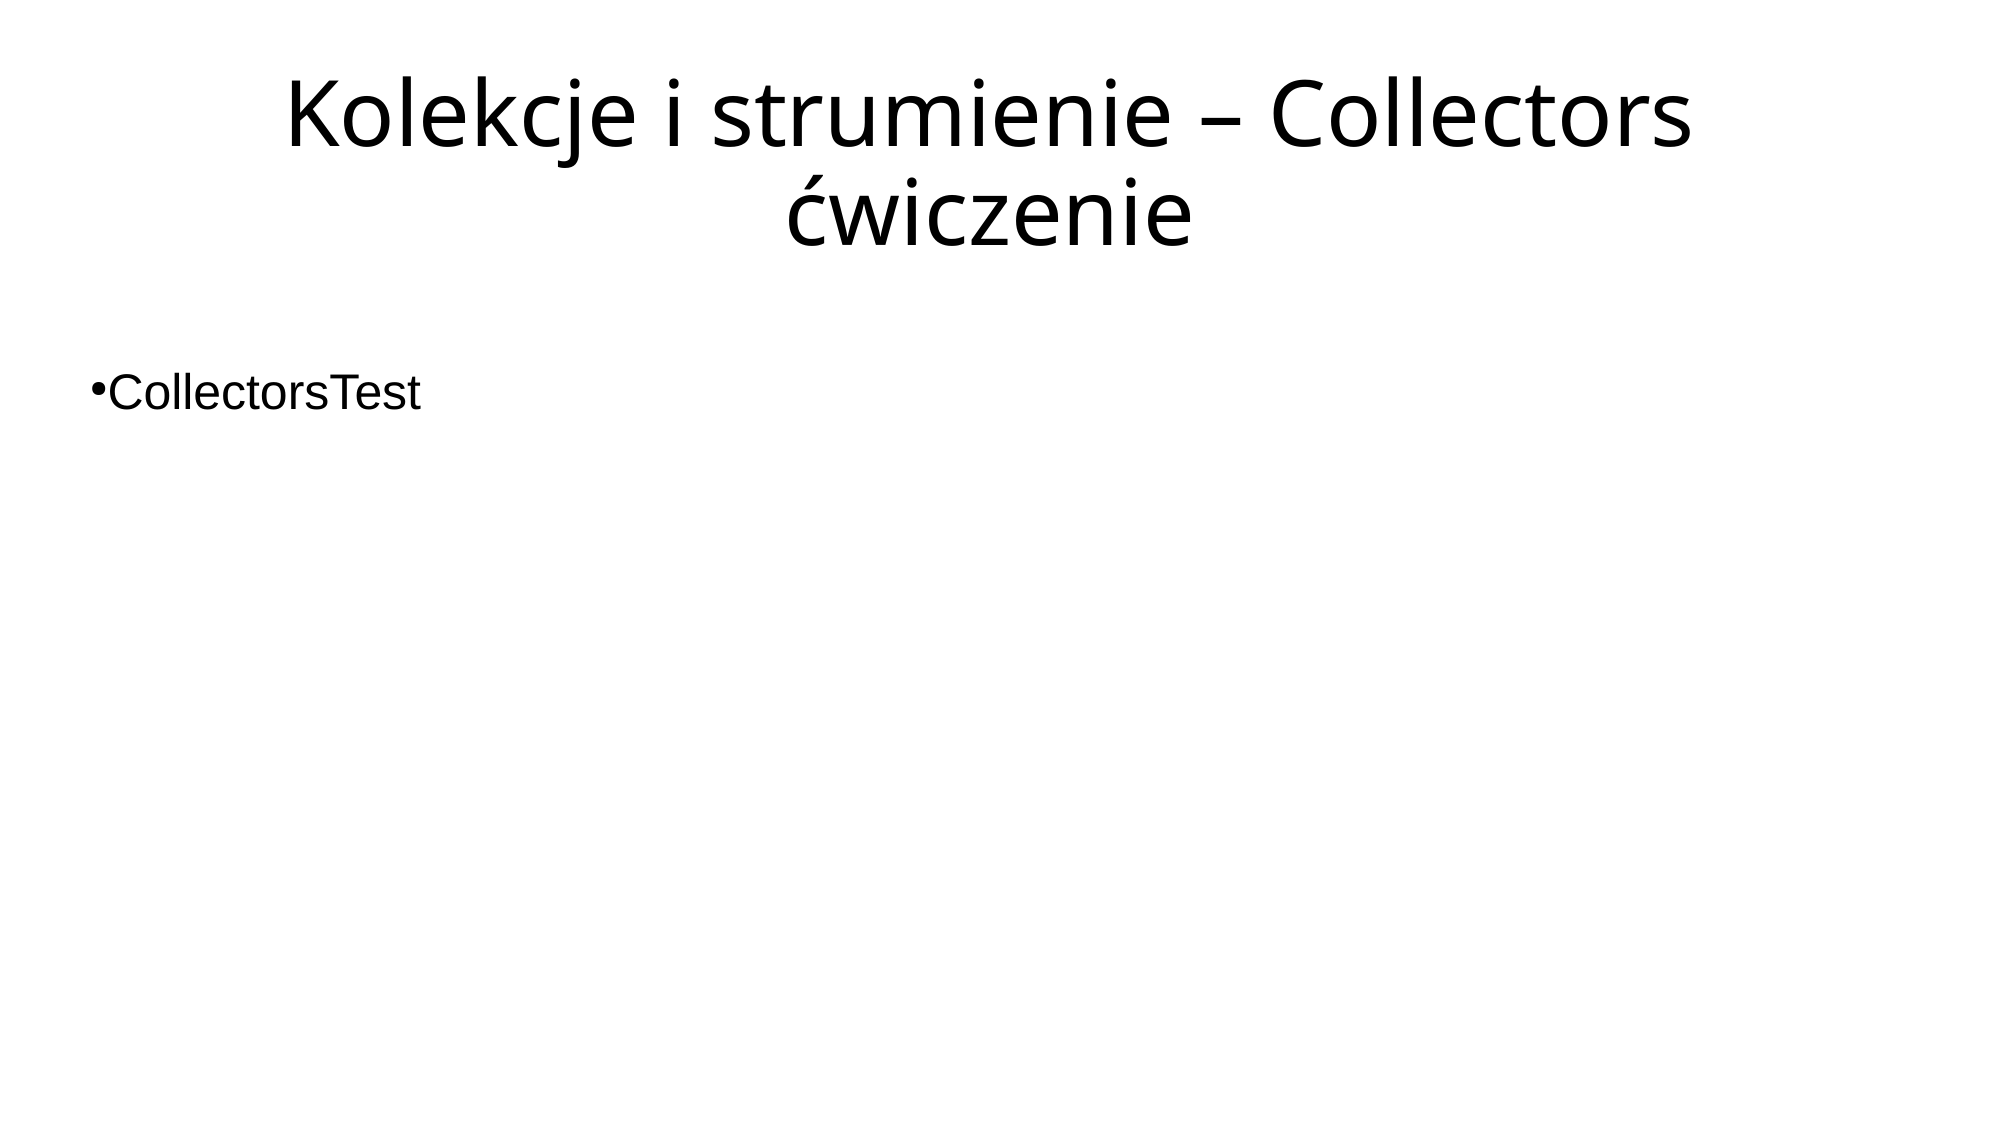

# Kolekcje i strumienie – Collectors ćwiczenie
CollectorsTest